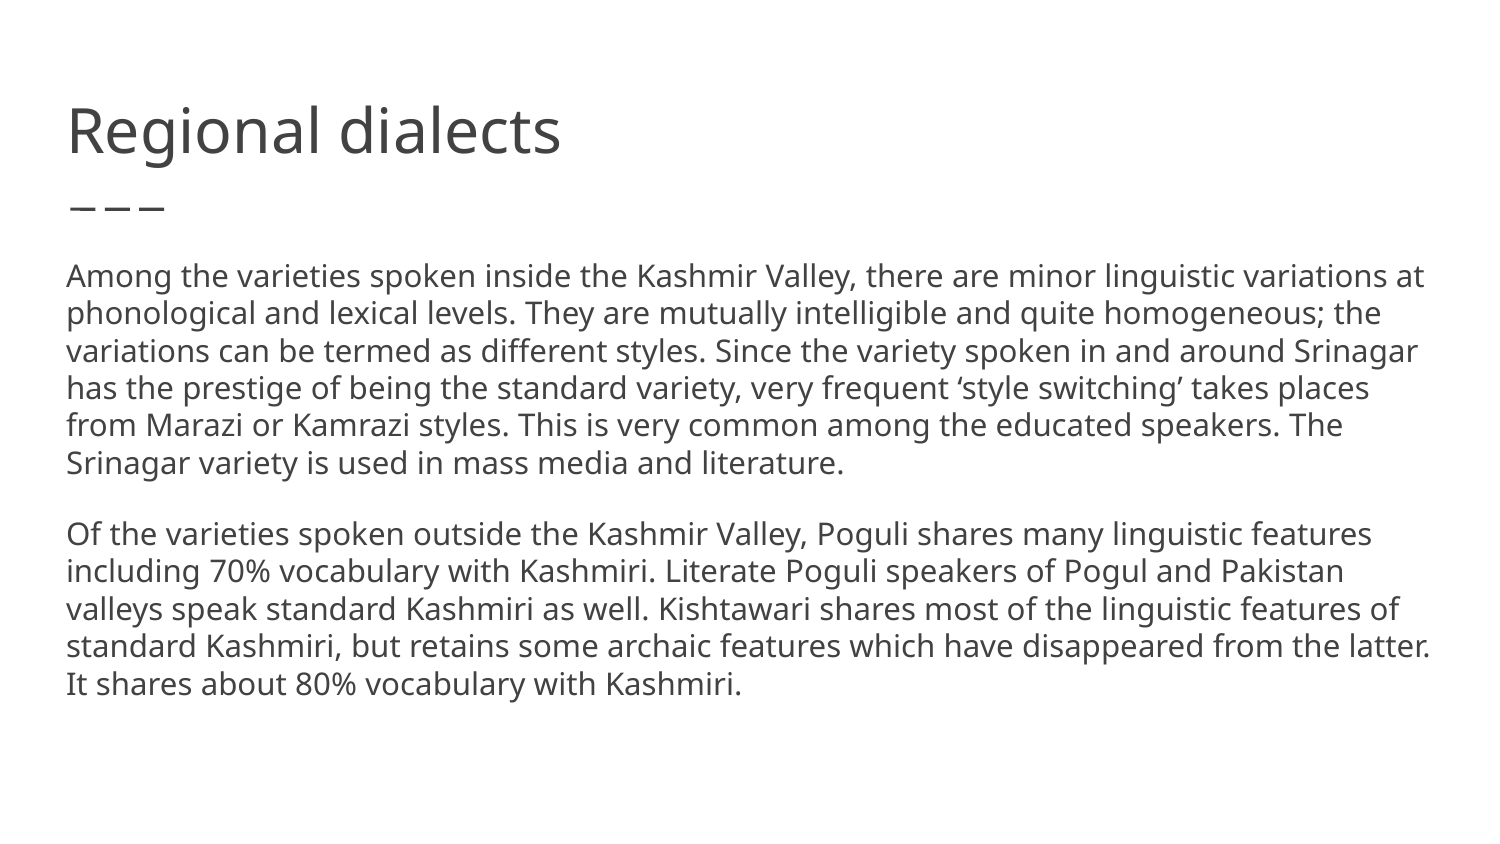

# Regional dialects
Among the varieties spoken inside the Kashmir Valley, there are minor linguistic variations at phonological and lexical levels. They are mutually intelligible and quite homogeneous; the variations can be termed as different styles. Since the variety spoken in and around Srinagar has the prestige of being the standard variety, very frequent ‘style switching’ takes places from Marazi or Kamrazi styles. This is very common among the educated speakers. The Srinagar variety is used in mass media and literature.
Of the varieties spoken outside the Kashmir Valley, Poguli shares many linguistic features including 70% vocabulary with Kashmiri. Literate Poguli speakers of Pogul and Pakistan valleys speak standard Kashmiri as well. Kishtawari shares most of the linguistic features of standard Kashmiri, but retains some archaic features which have disappeared from the latter. It shares about 80% vocabulary with Kashmiri.